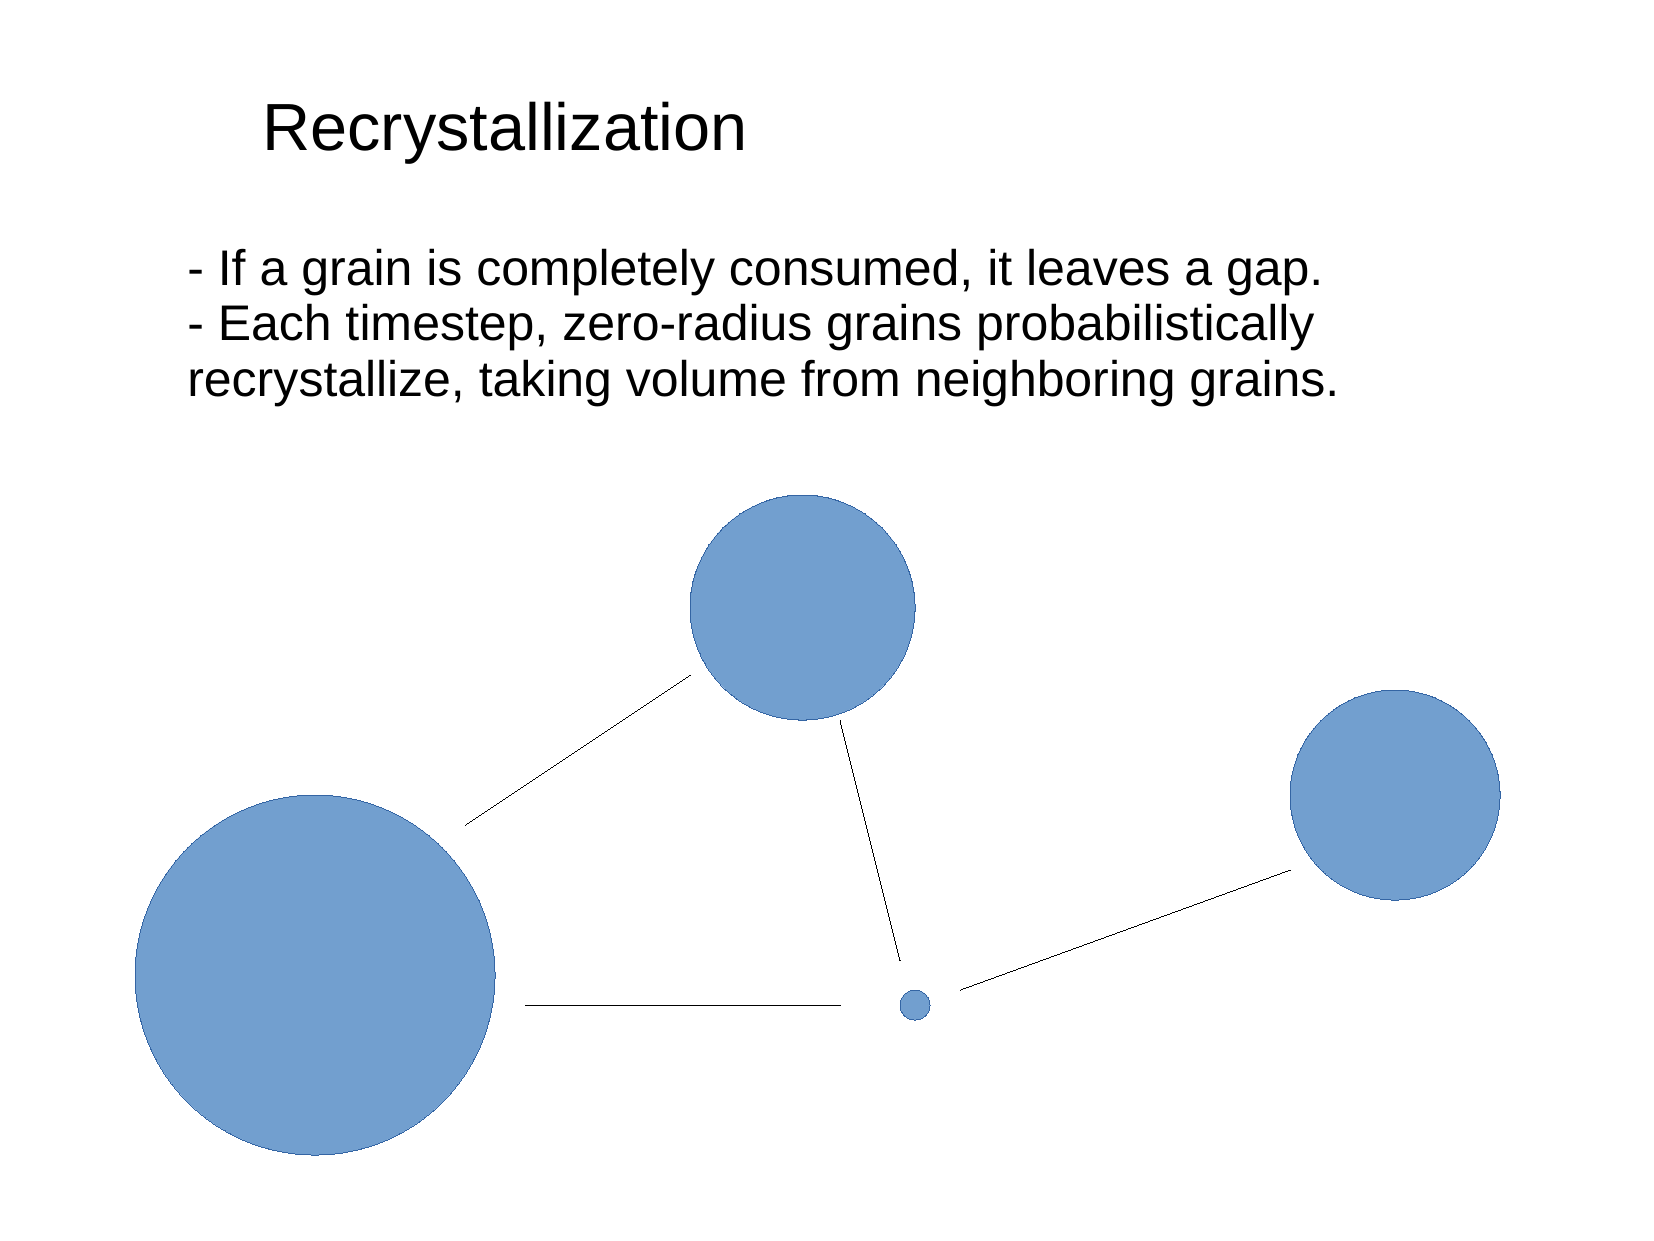

Recrystallization
- If a grain is completely consumed, it leaves a gap.
- Each timestep, zero-radius grains probabilistically recrystallize, taking volume from neighboring grains.